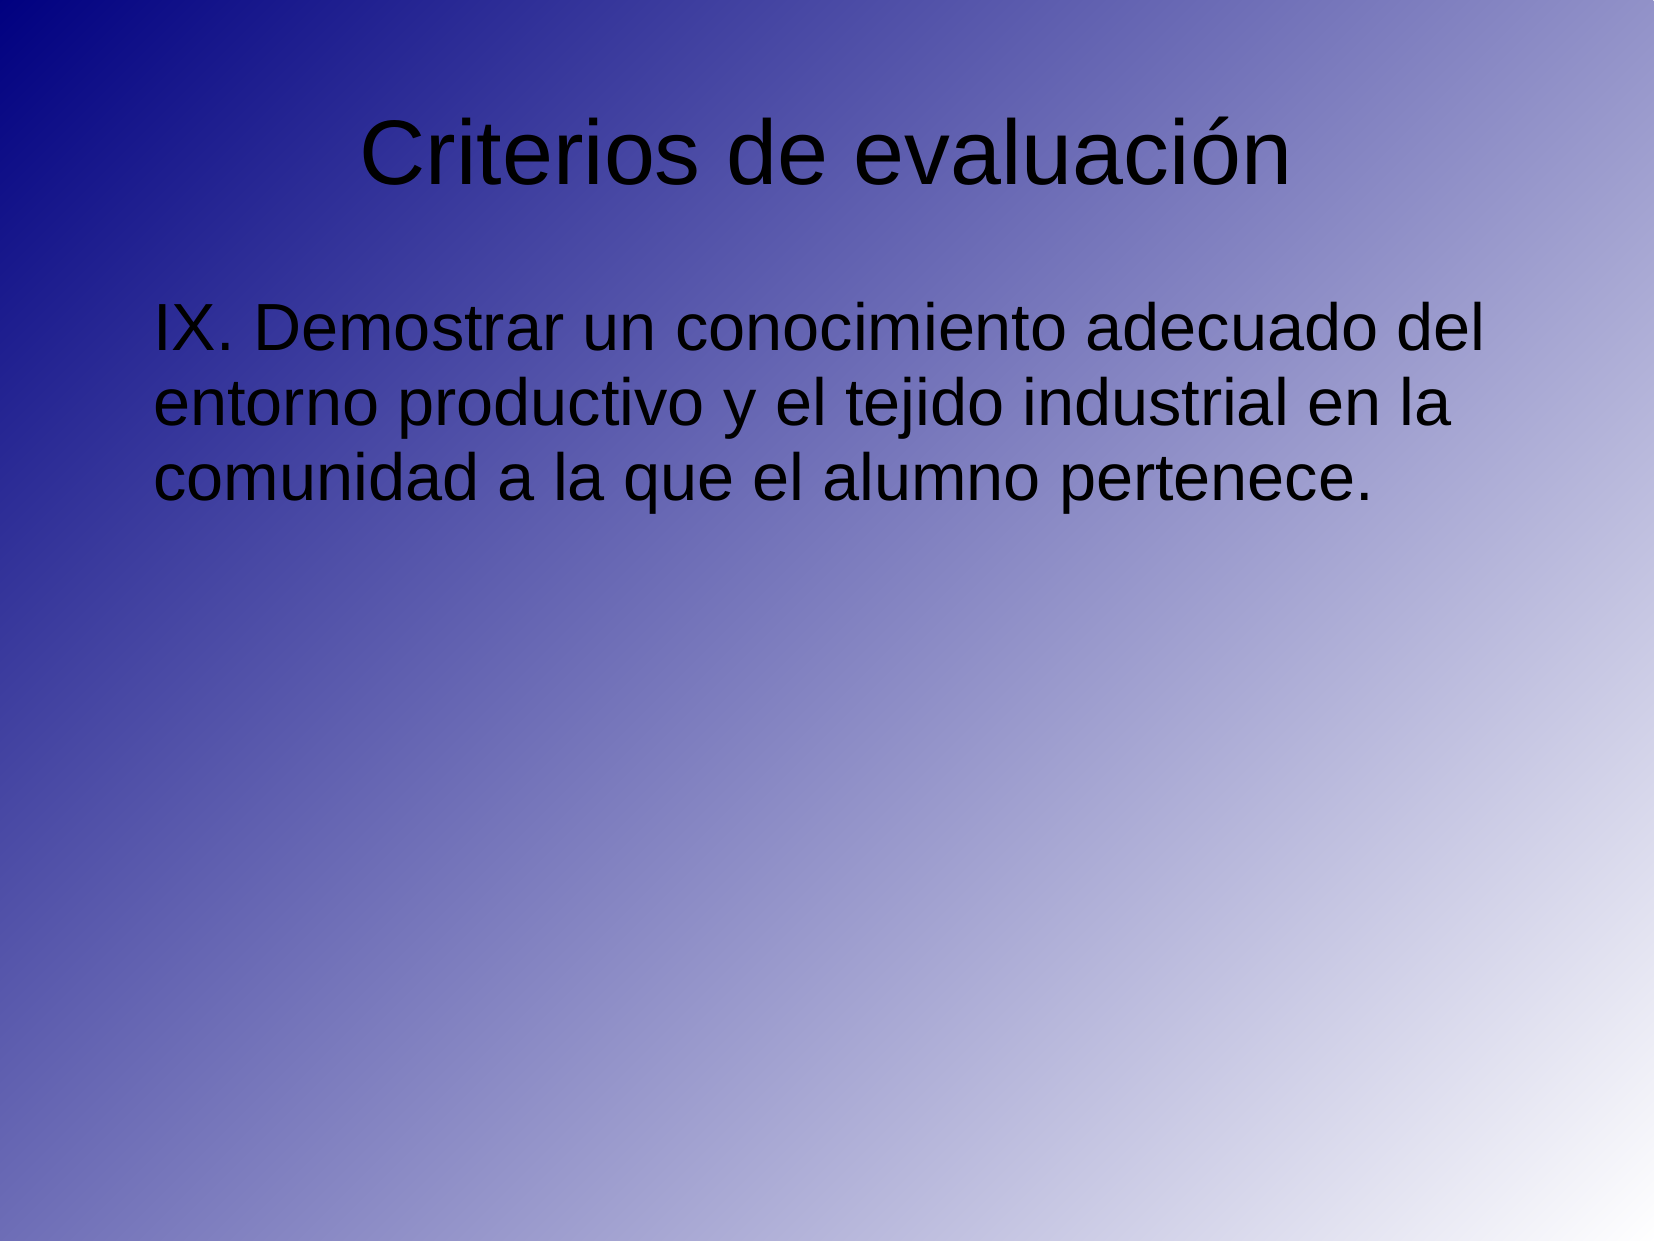

# Criterios de evaluación
IX. Demostrar un conocimiento adecuado del entorno productivo y el tejido industrial en la comunidad a la que el alumno pertenece.